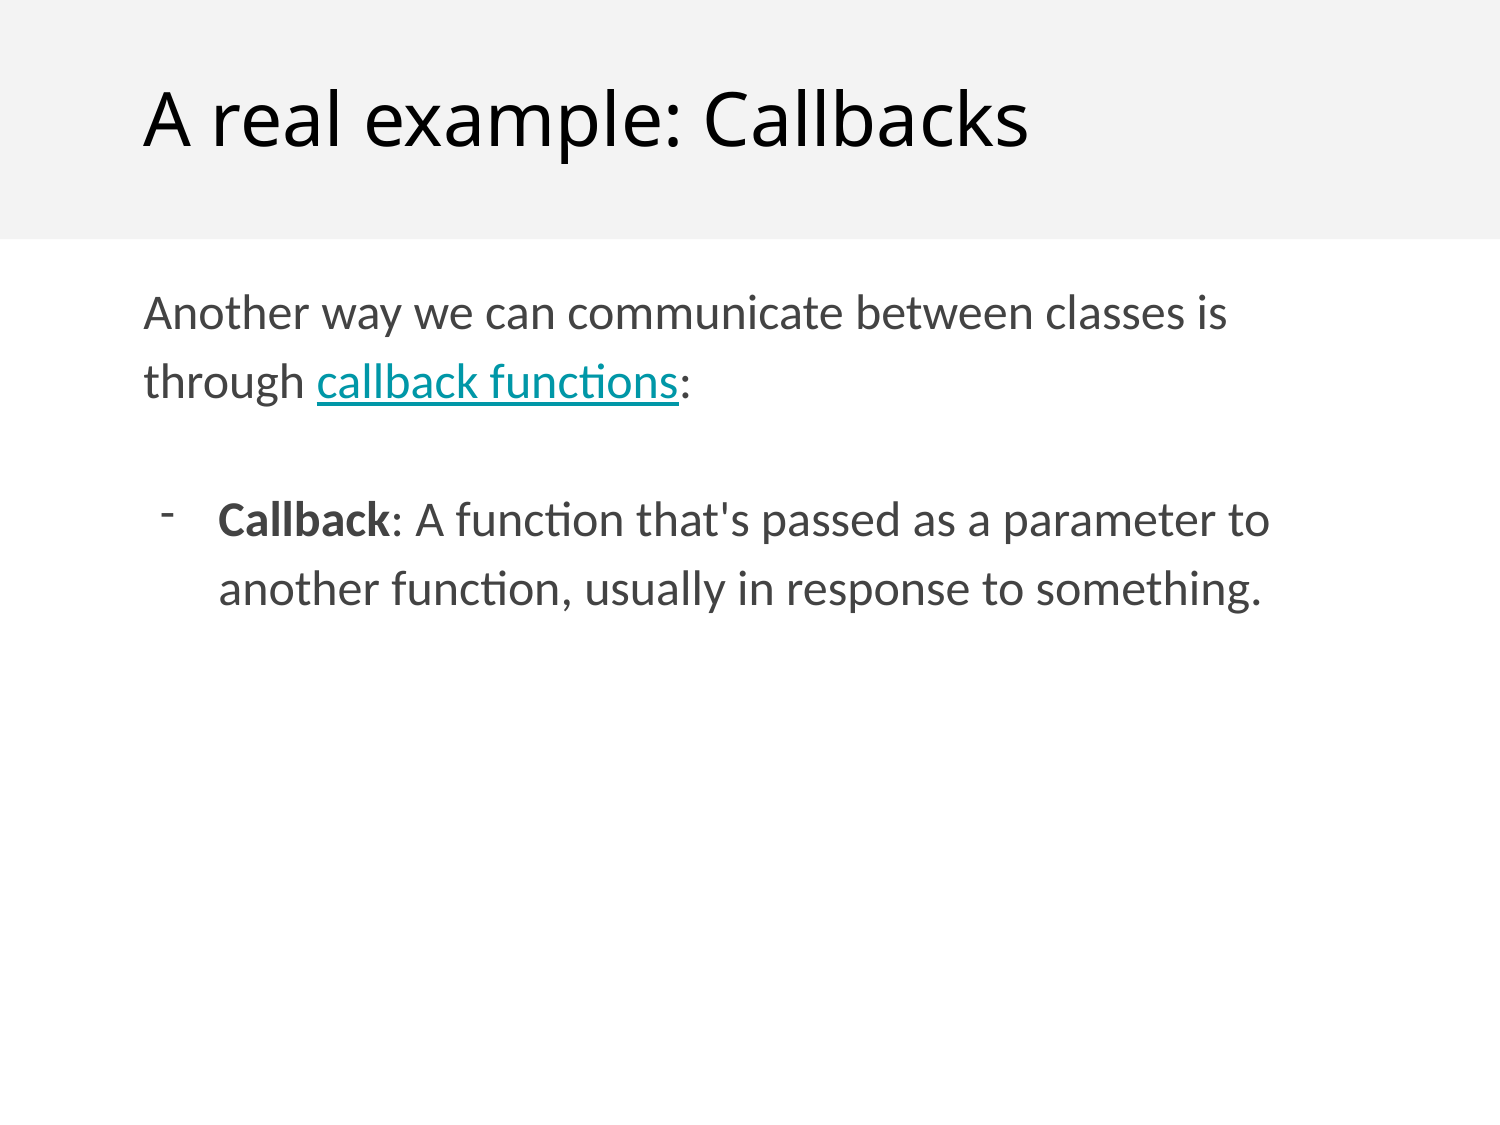

# A real example: Callbacks
Another way we can communicate between classes is through callback functions:
Callback: A function that's passed as a parameter to another function, usually in response to something.